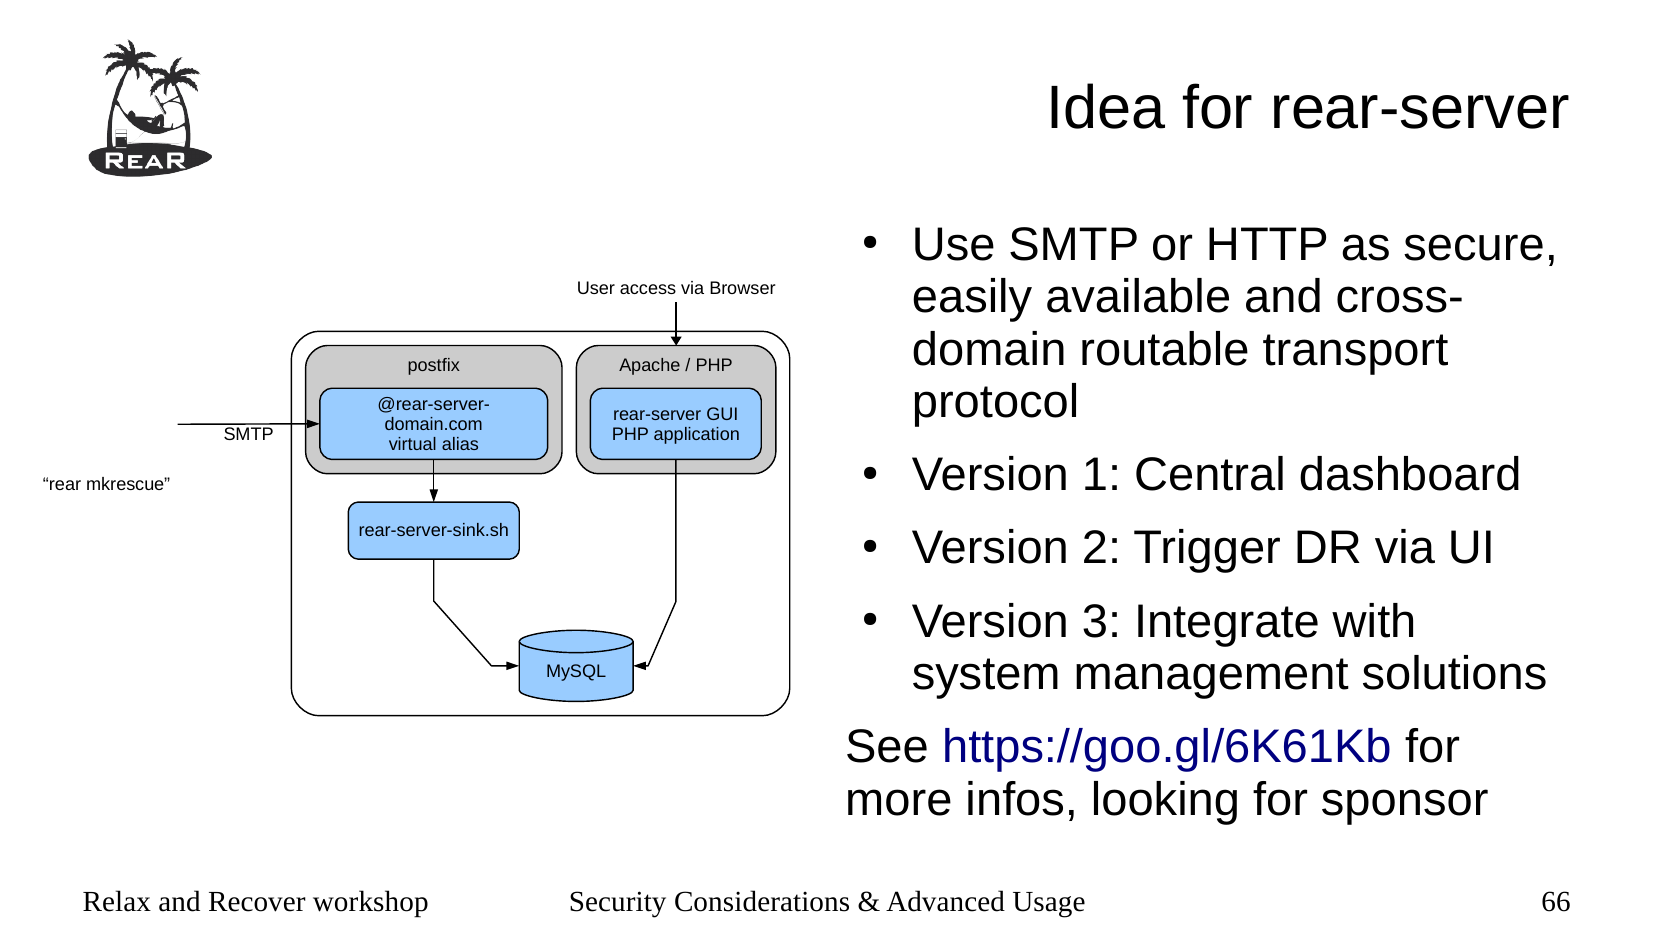

# Idea for rear-server
Use SMTP or HTTP as secure, easily available and cross-domain routable transport protocol
Version 1: Central dashboard
Version 2: Trigger DR via UI
Version 3: Integrate with system management solutions
See https://goo.gl/6K61Kb for more infos, looking for sponsor
Relax and Recover workshop
Security Considerations & Advanced Usage
66